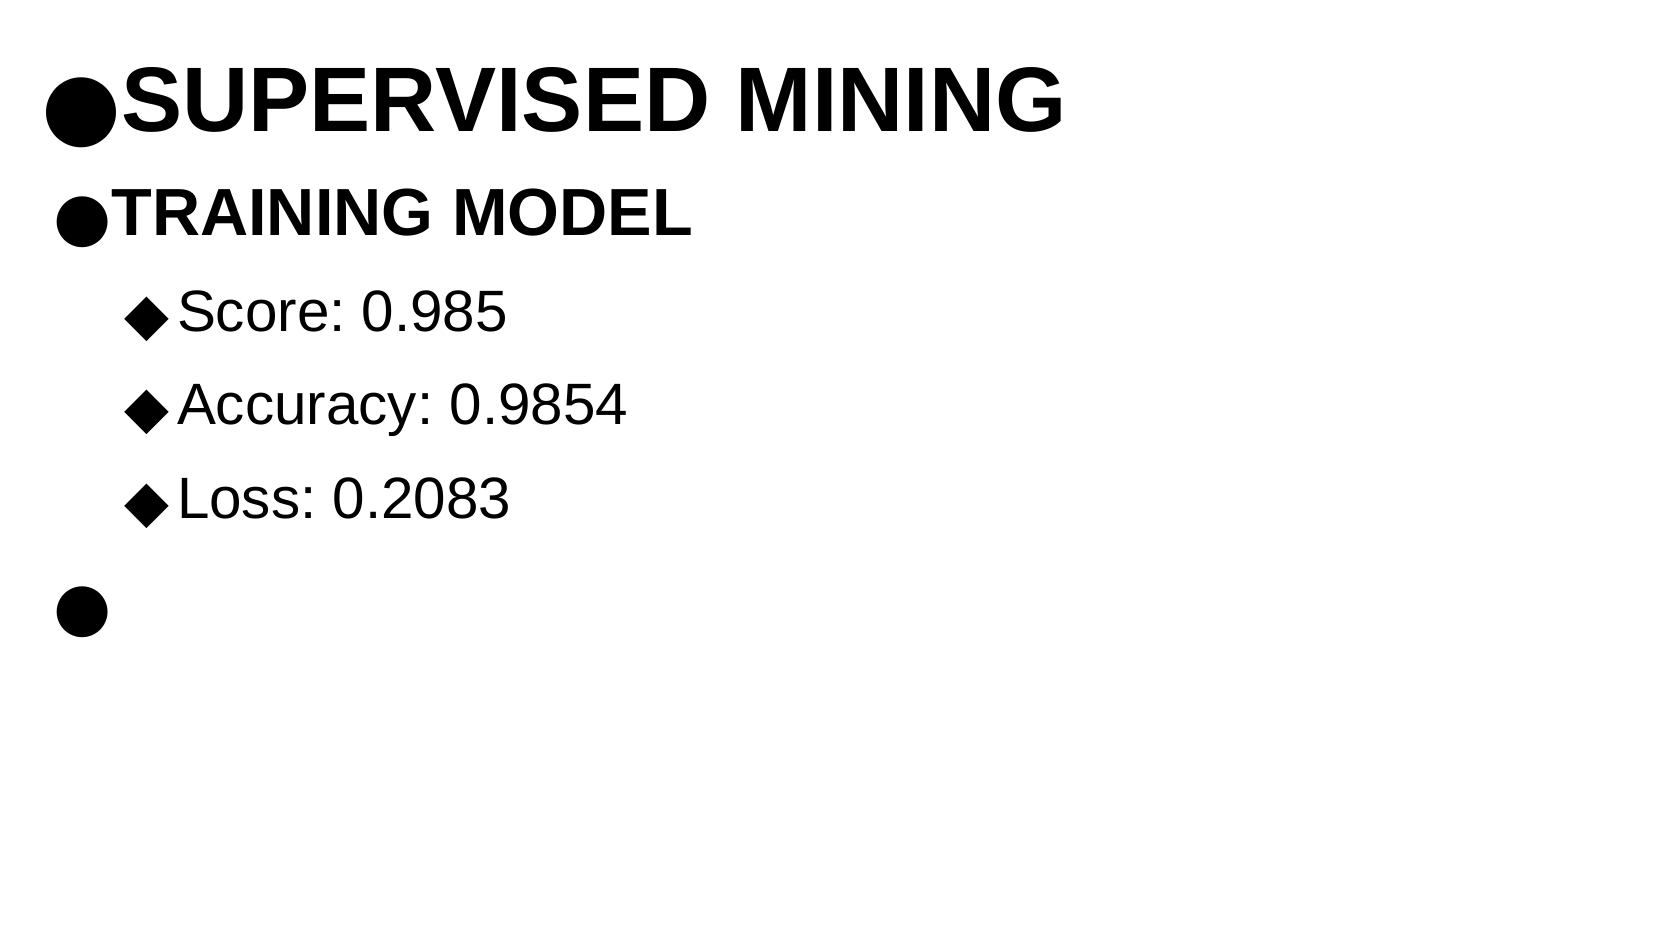

SUPERVISED MINING
TRAINING MODEL
Score: 0.985
Accuracy: 0.9854
Loss: 0.2083